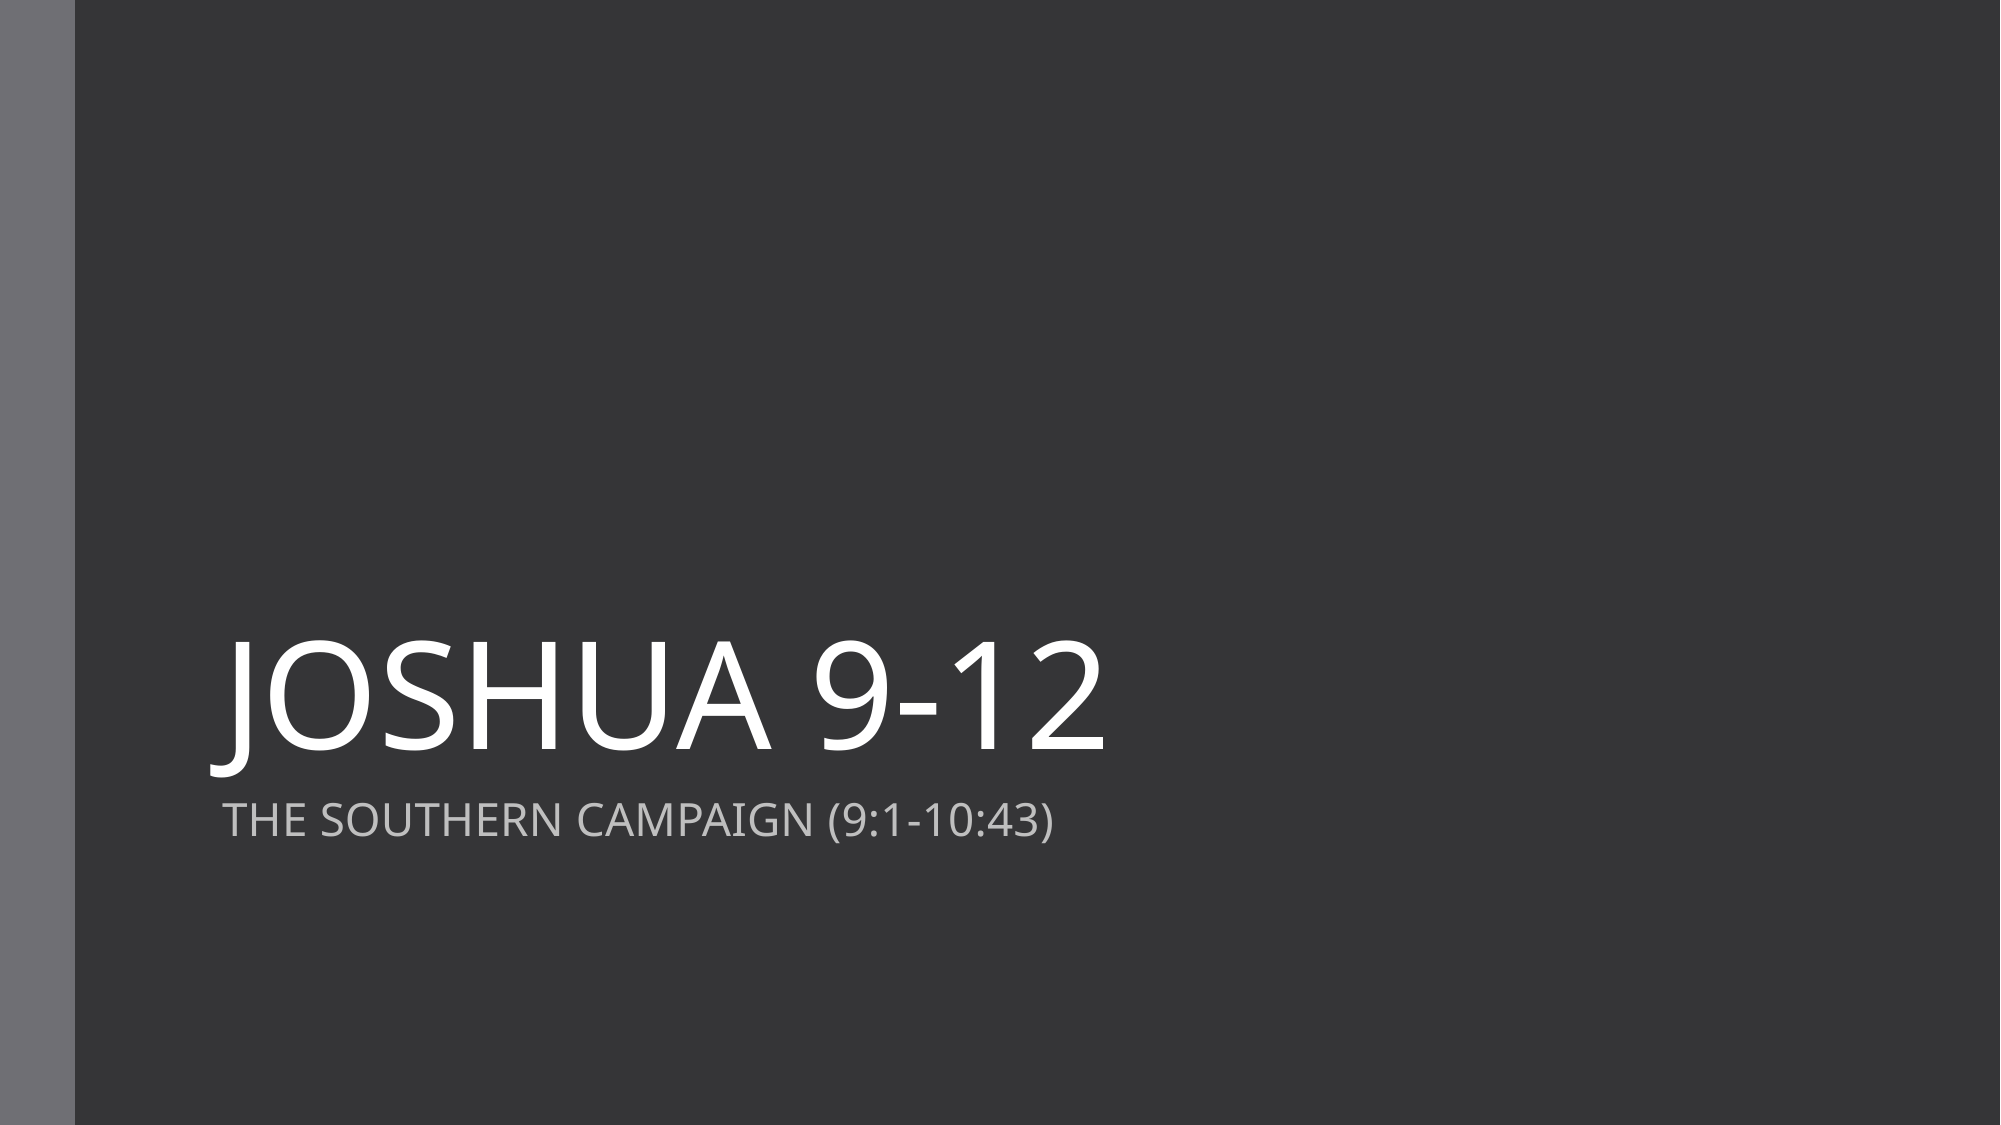

# JOSHUA 9-12
THE SOUTHERN CAMPAIGN (9:1-10:43)